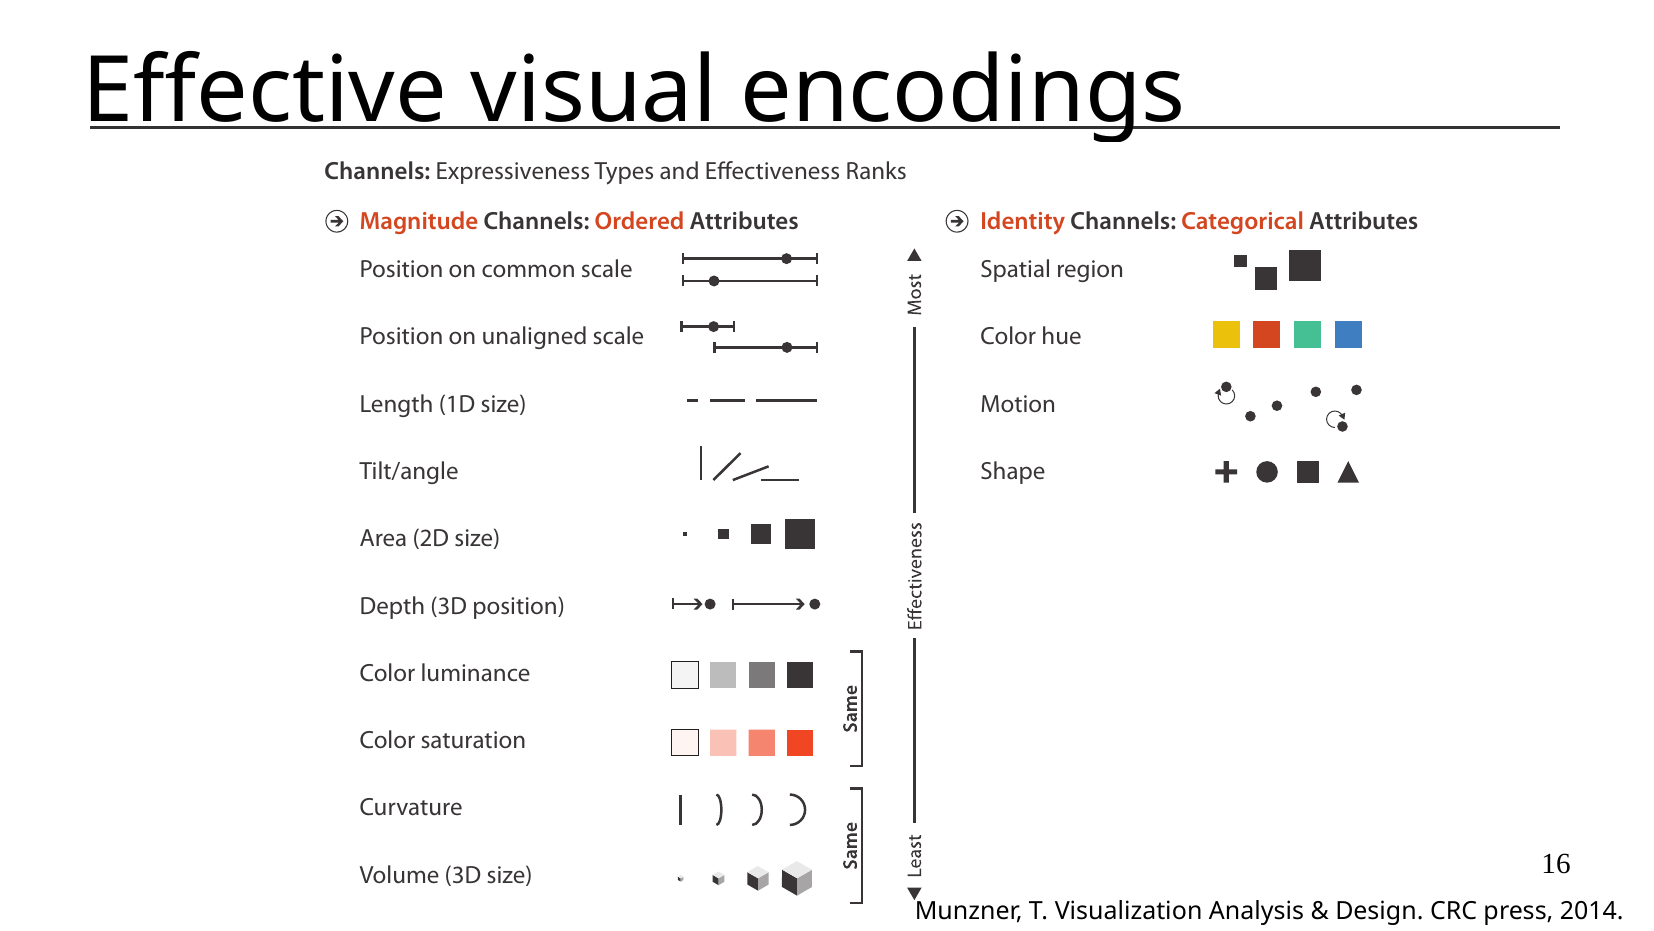

# Effective visual encodings
16
Munzner, T. Visualization Analysis & Design. CRC press, 2014.